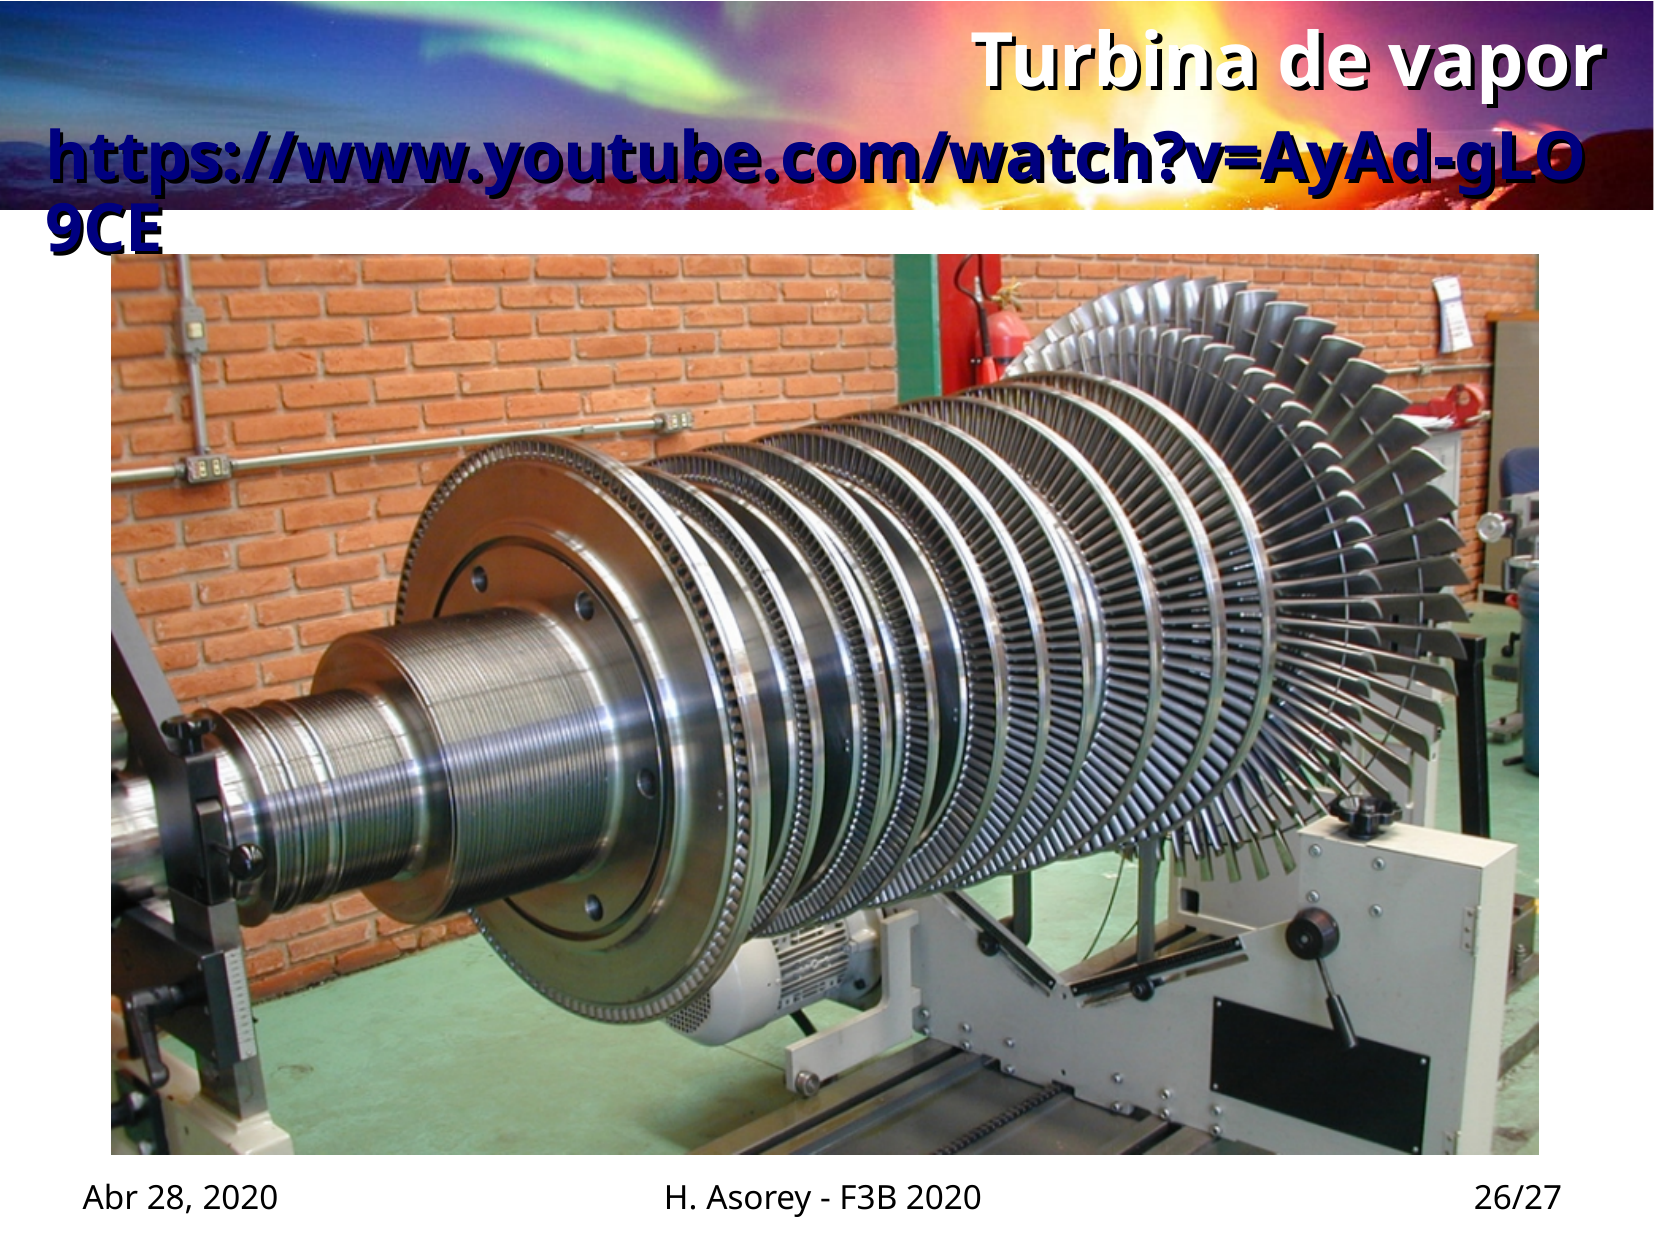

# Turbina de vapor https://www.youtube.com/watch?v=AyAd-gLO9CE
Abr 28, 2020
H. Asorey - F3B 2020
26